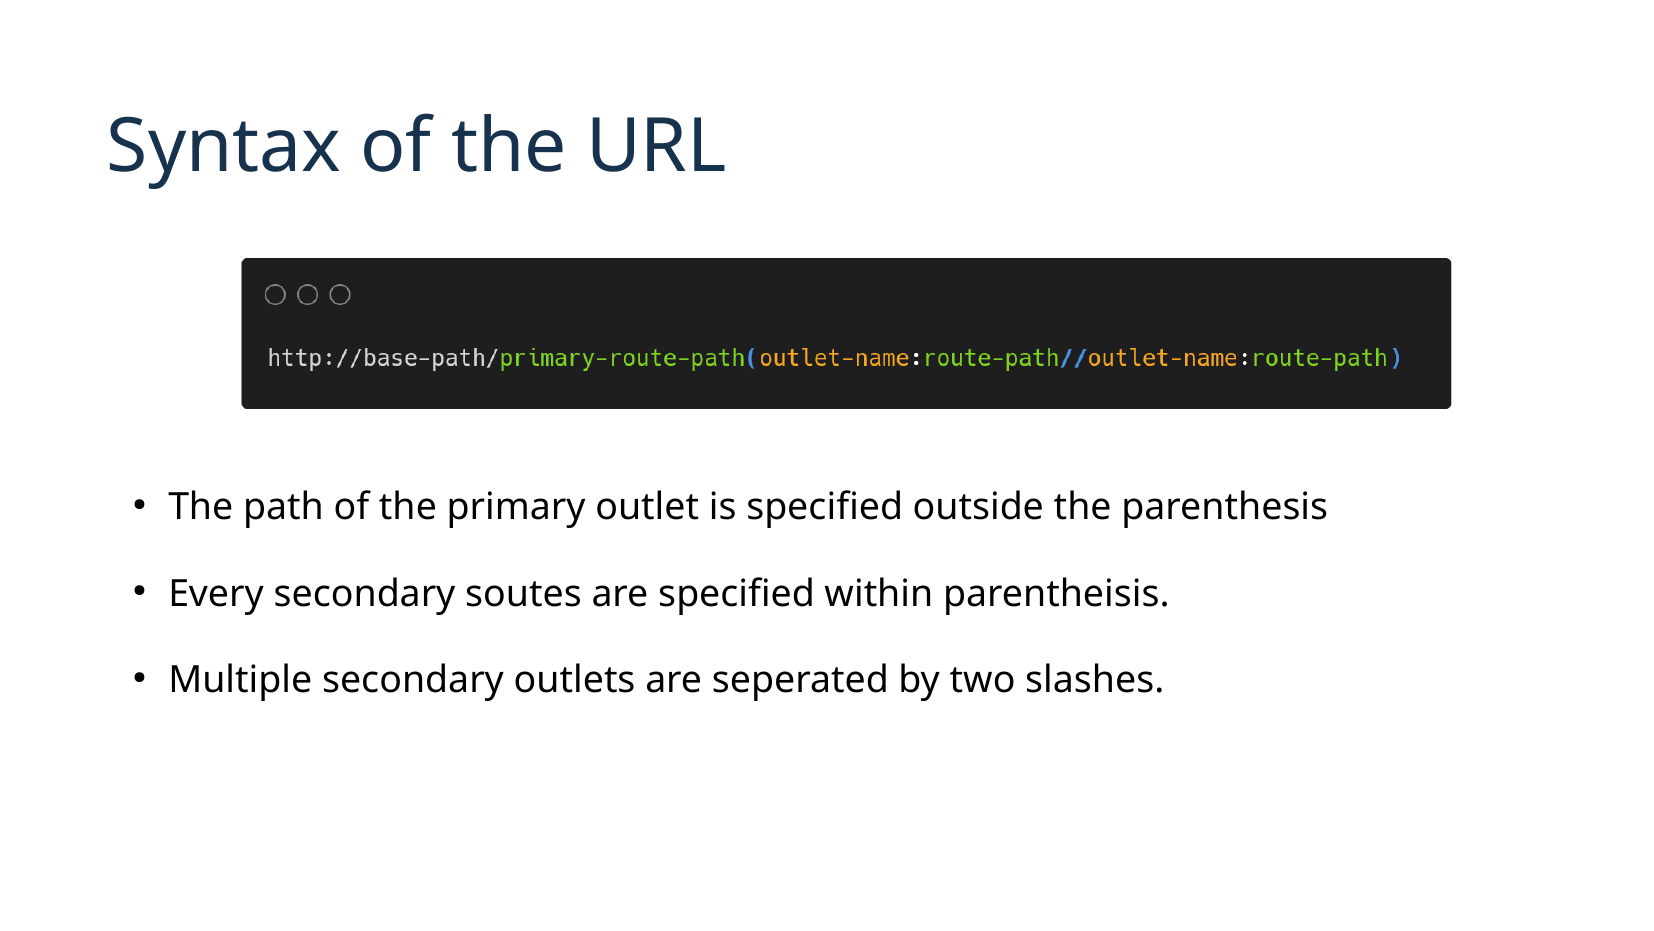

Syntax of the URL
The path of the primary outlet is specified outside the parenthesis
Every secondary soutes are specified within parentheisis.
Multiple secondary outlets are seperated by two slashes.